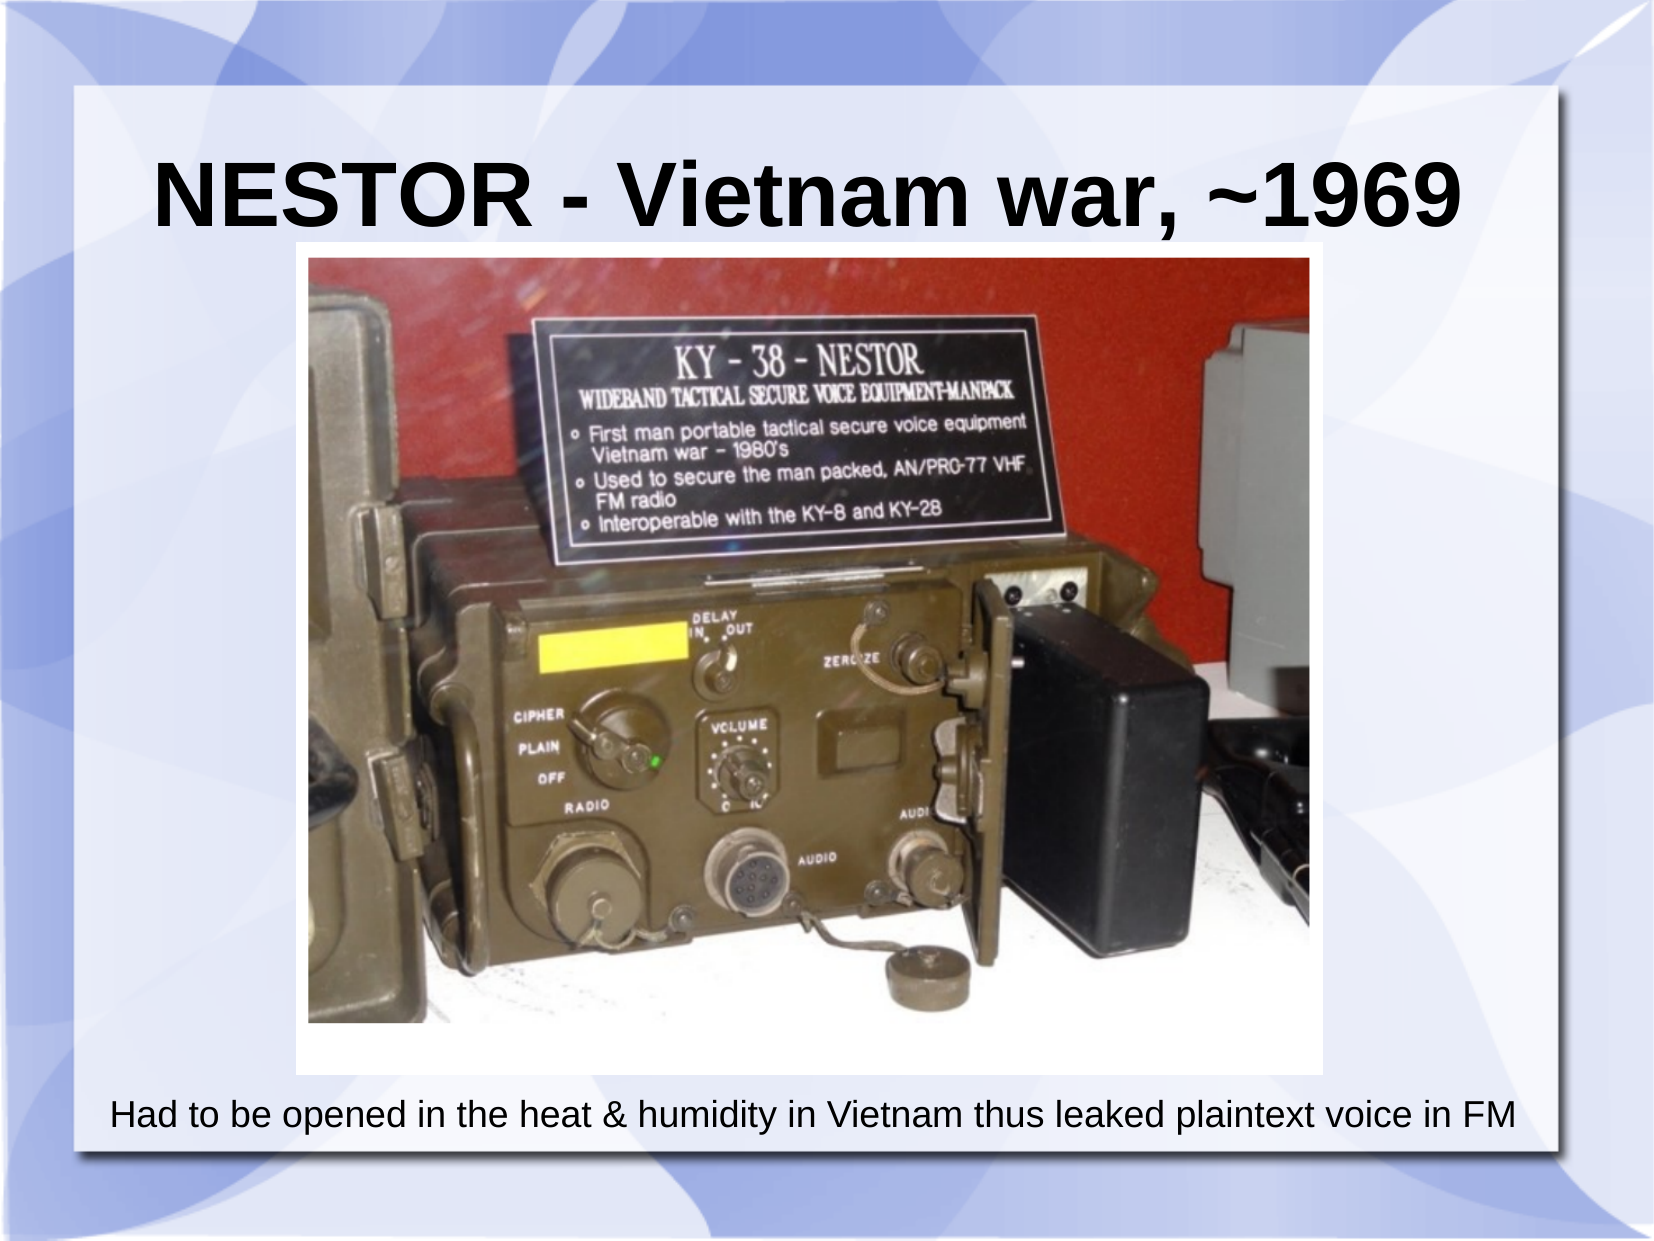

# NESTOR - Vietnam war, ~1969
Had to be opened in the heat & humidity in Vietnam thus leaked plaintext voice in FM